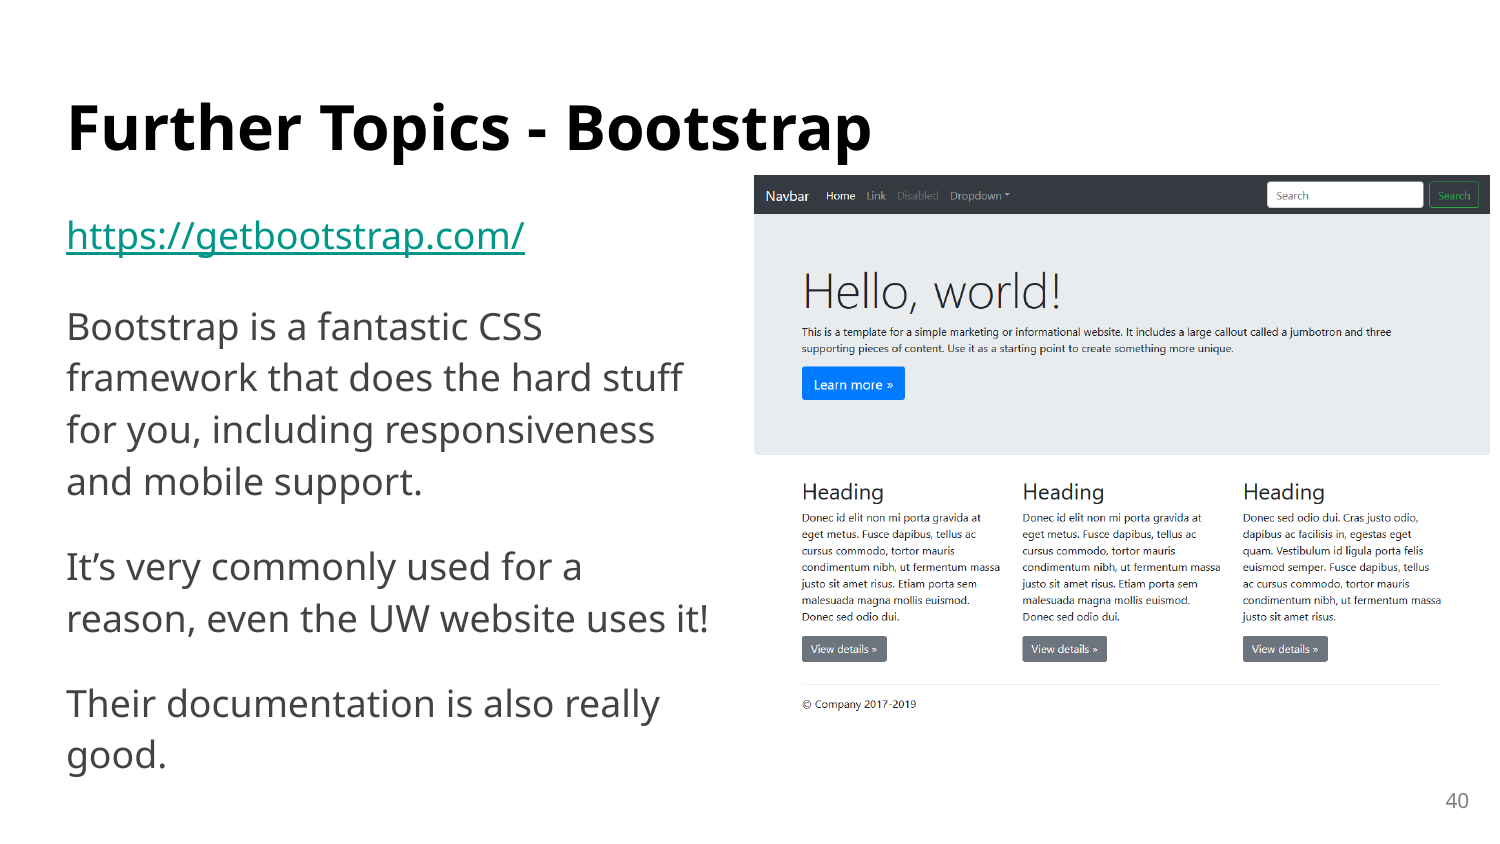

# Further Topics - Bootstrap
https://getbootstrap.com/
Bootstrap is a fantastic CSS framework that does the hard stuff for you, including responsiveness and mobile support.
It’s very commonly used for a reason, even the UW website uses it!
Their documentation is also really good.